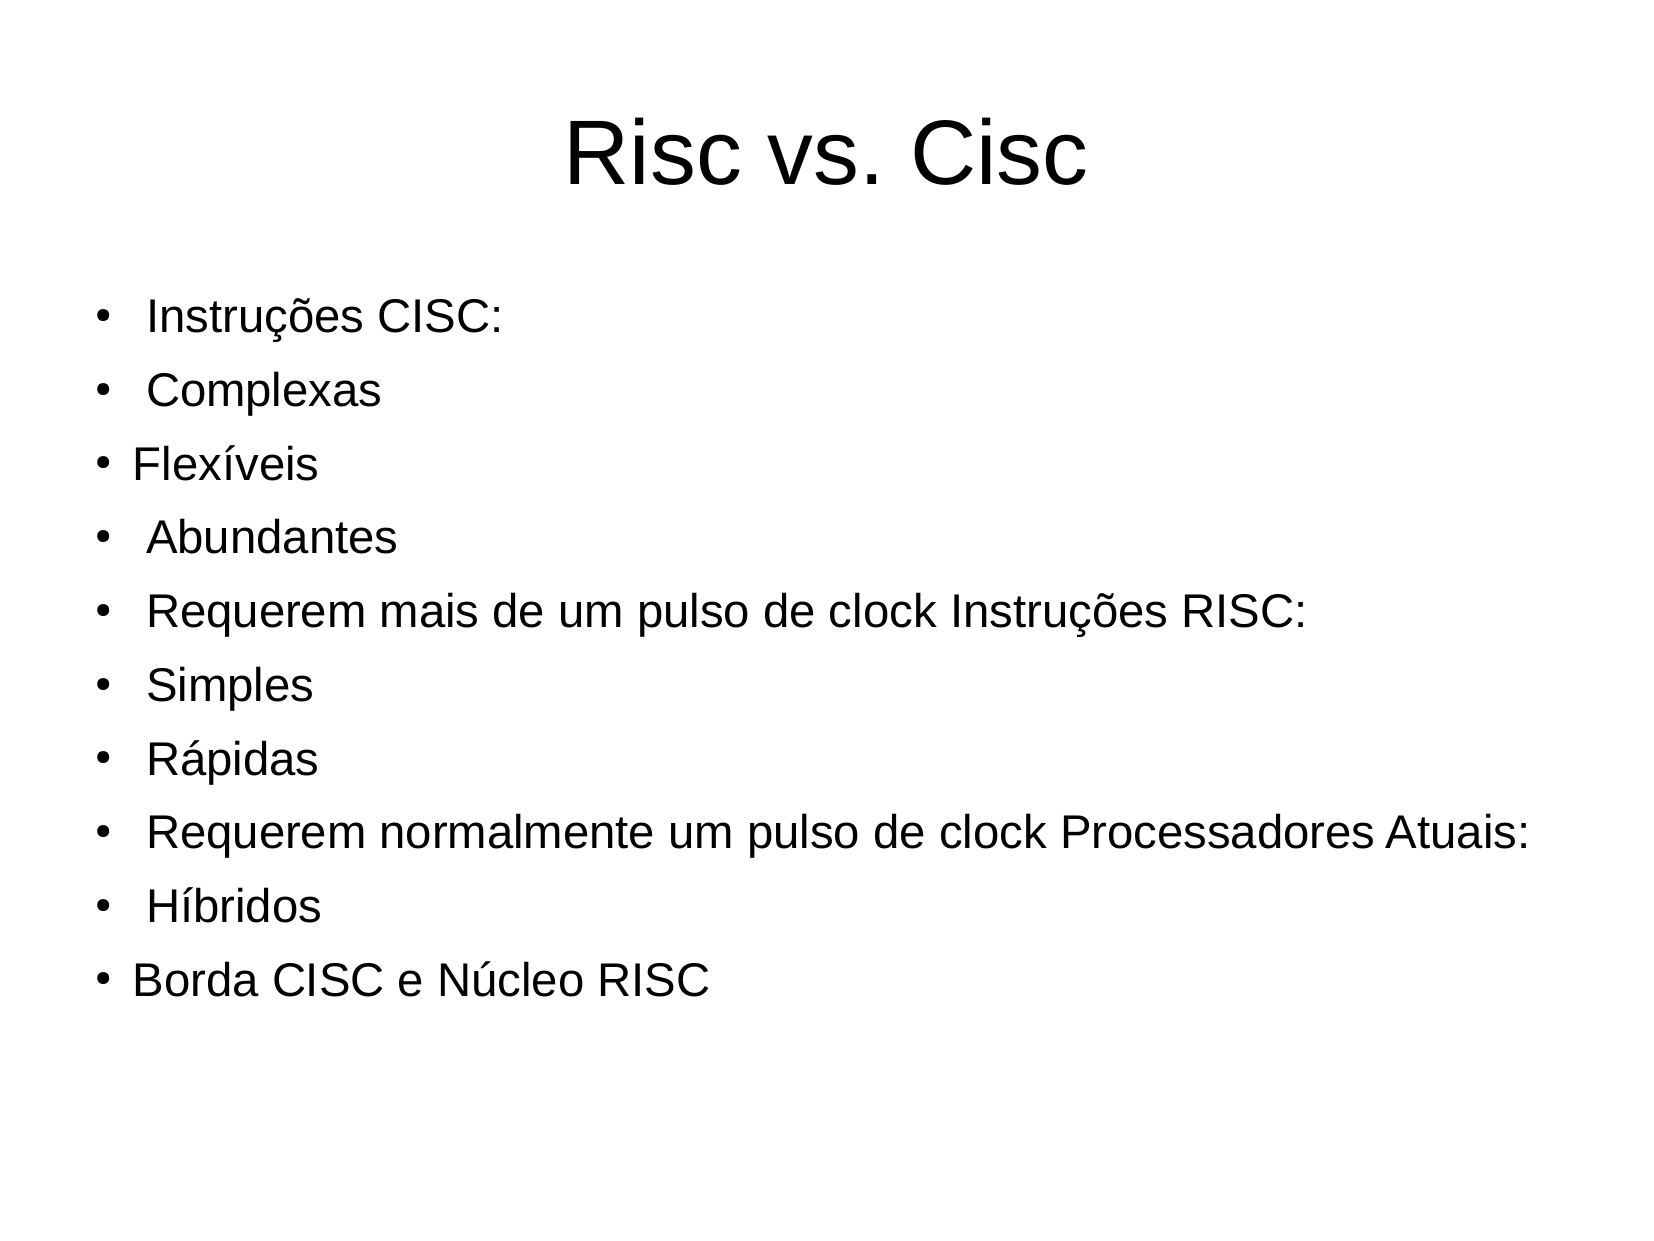

# Risc vs. Cisc
 Instruções CISC:
 Complexas
Flexíveis
 Abundantes
 Requerem mais de um pulso de clock Instruções RISC:
 Simples
 Rápidas
 Requerem normalmente um pulso de clock Processadores Atuais:
 Híbridos
Borda CISC e Núcleo RISC